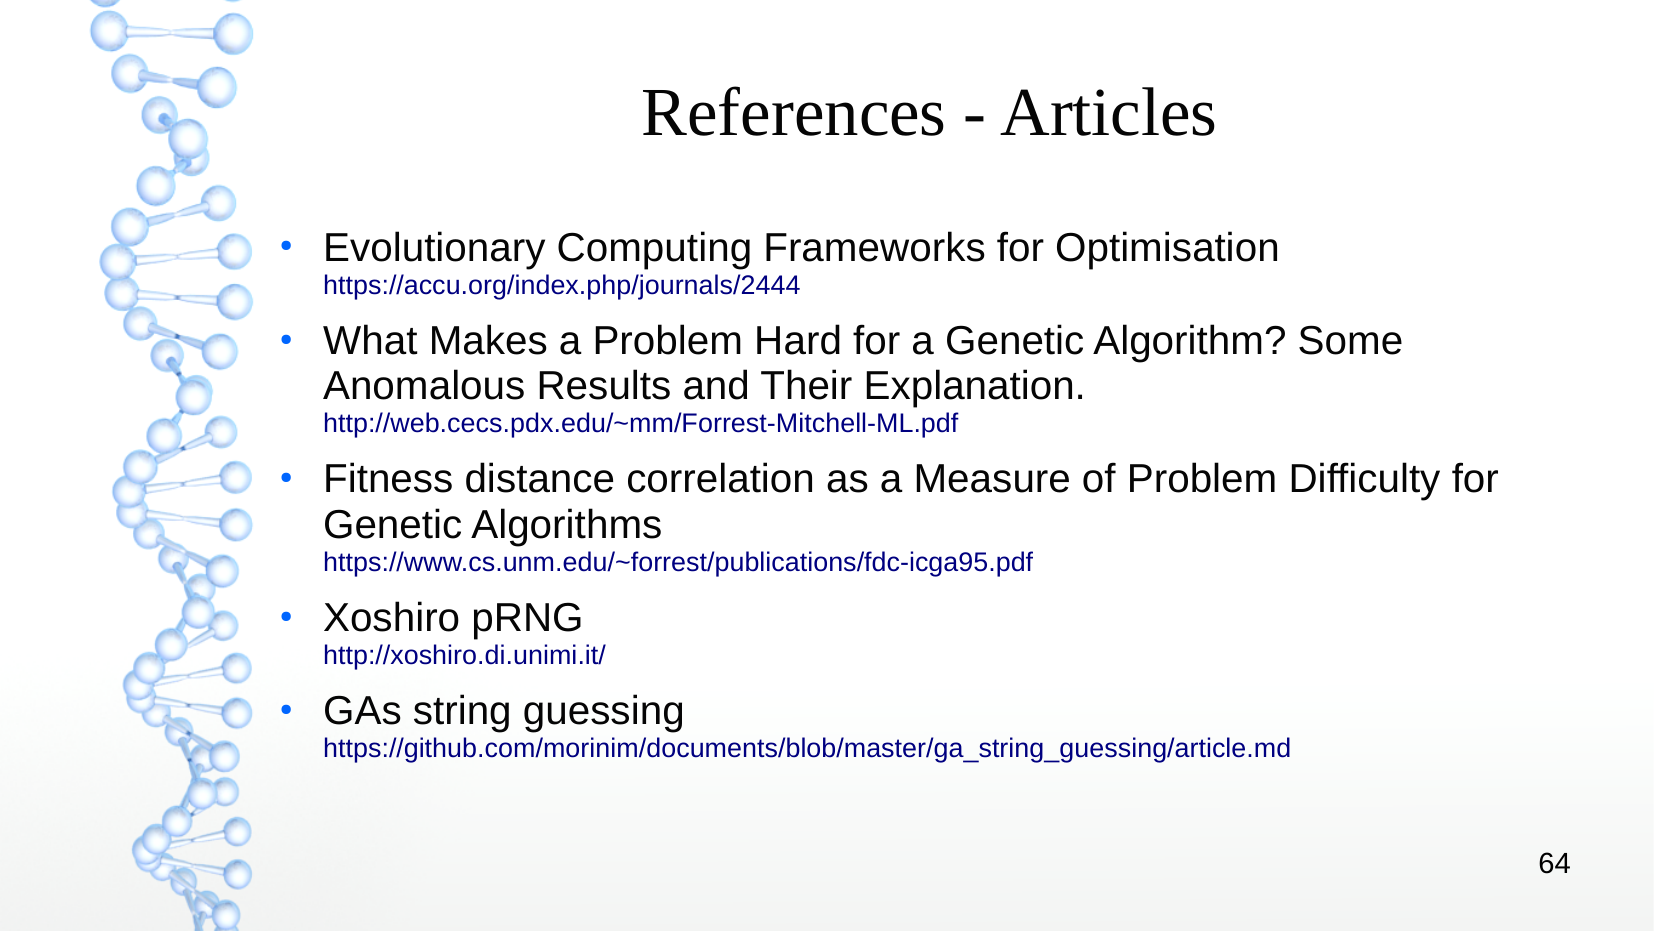

# References - Articles
Evolutionary Computing Frameworks for Optimisation
https://accu.org/index.php/journals/2444
What Makes a Problem Hard for a Genetic Algorithm? Some Anomalous Results and Their Explanation.
http://web.cecs.pdx.edu/~mm/Forrest-Mitchell-ML.pdf
Fitness distance correlation as a Measure of Problem Difficulty for Genetic Algorithms
https://www.cs.unm.edu/~forrest/publications/fdc-icga95.pdf
Xoshiro pRNG
http://xoshiro.di.unimi.it/
GAs string guessing
https://github.com/morinim/documents/blob/master/ga_string_guessing/article.md
64